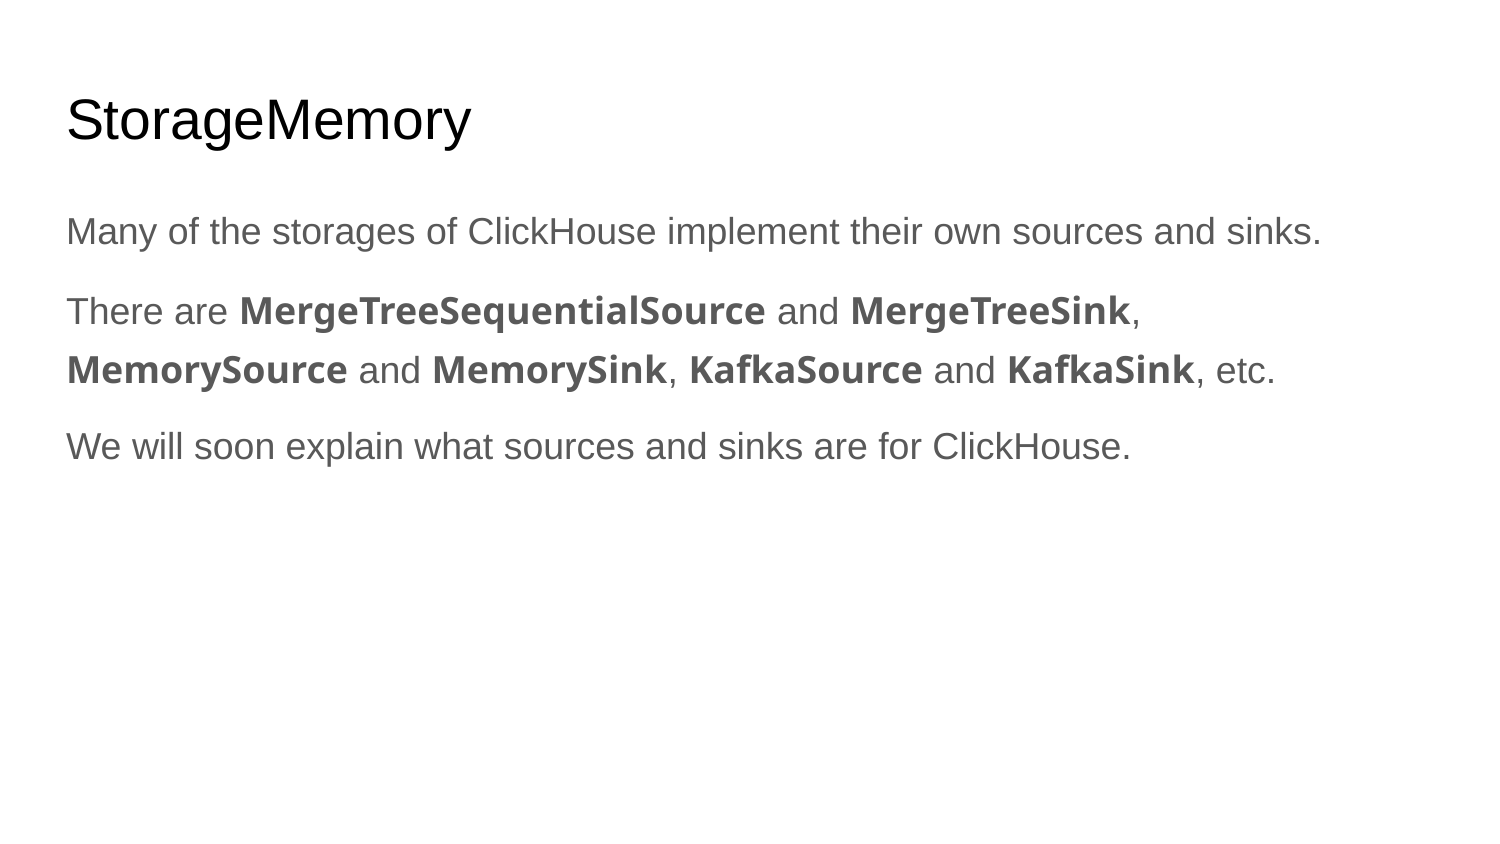

# StorageMemory
Many of the storages of ClickHouse implement their own sources and sinks.
There are MergeTreeSequentialSource and MergeTreeSink, MemorySource and MemorySink, KafkaSource and KafkaSink, etc.
We will soon explain what sources and sinks are for ClickHouse.